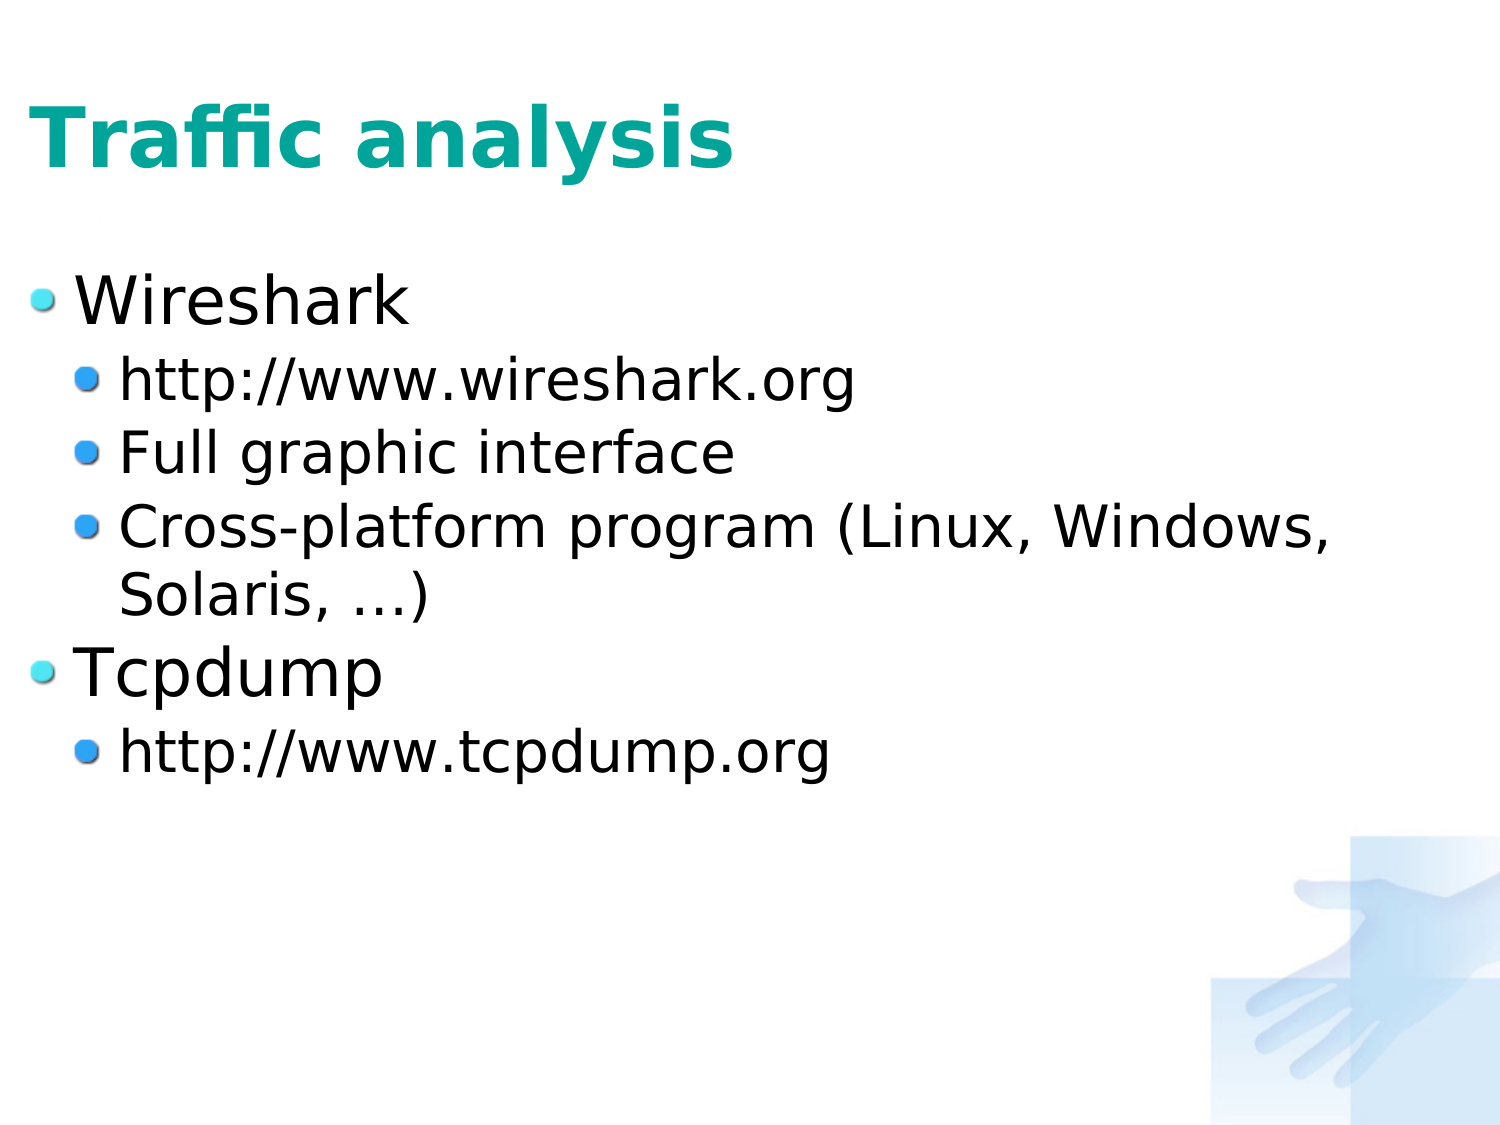

# Traffic analysis
Wireshark
http://www.wireshark.org
Full graphic interface
Cross-platform program (Linux, Windows, Solaris, …)
Tcpdump
http://www.tcpdump.org